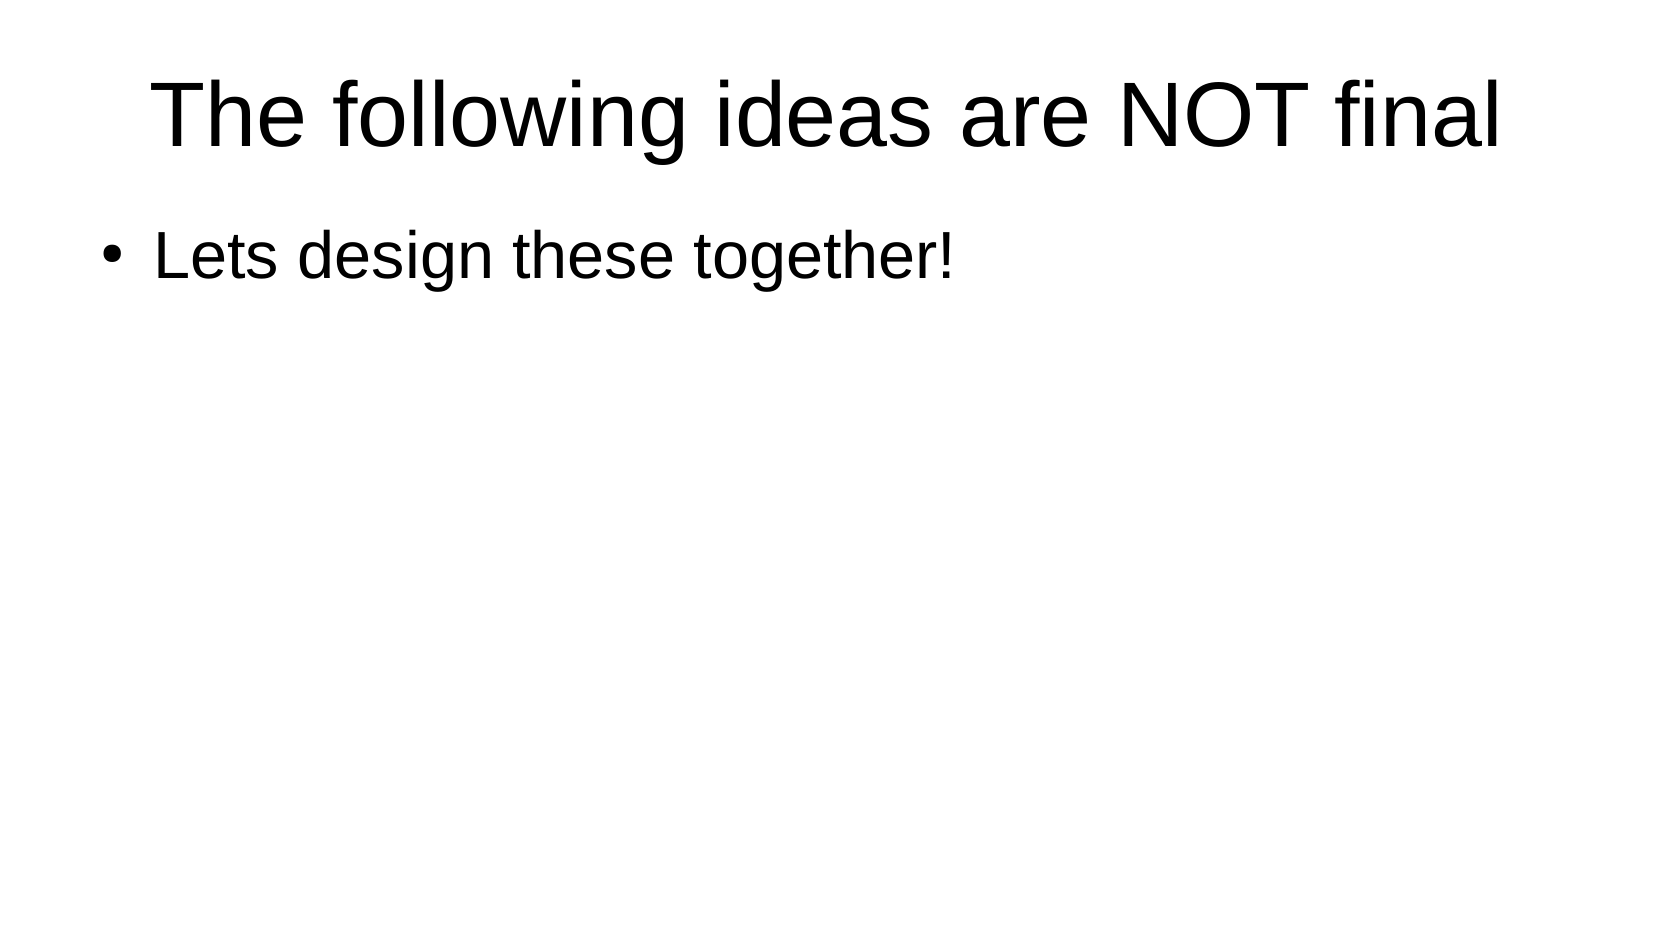

# The following ideas are NOT final
Lets design these together!